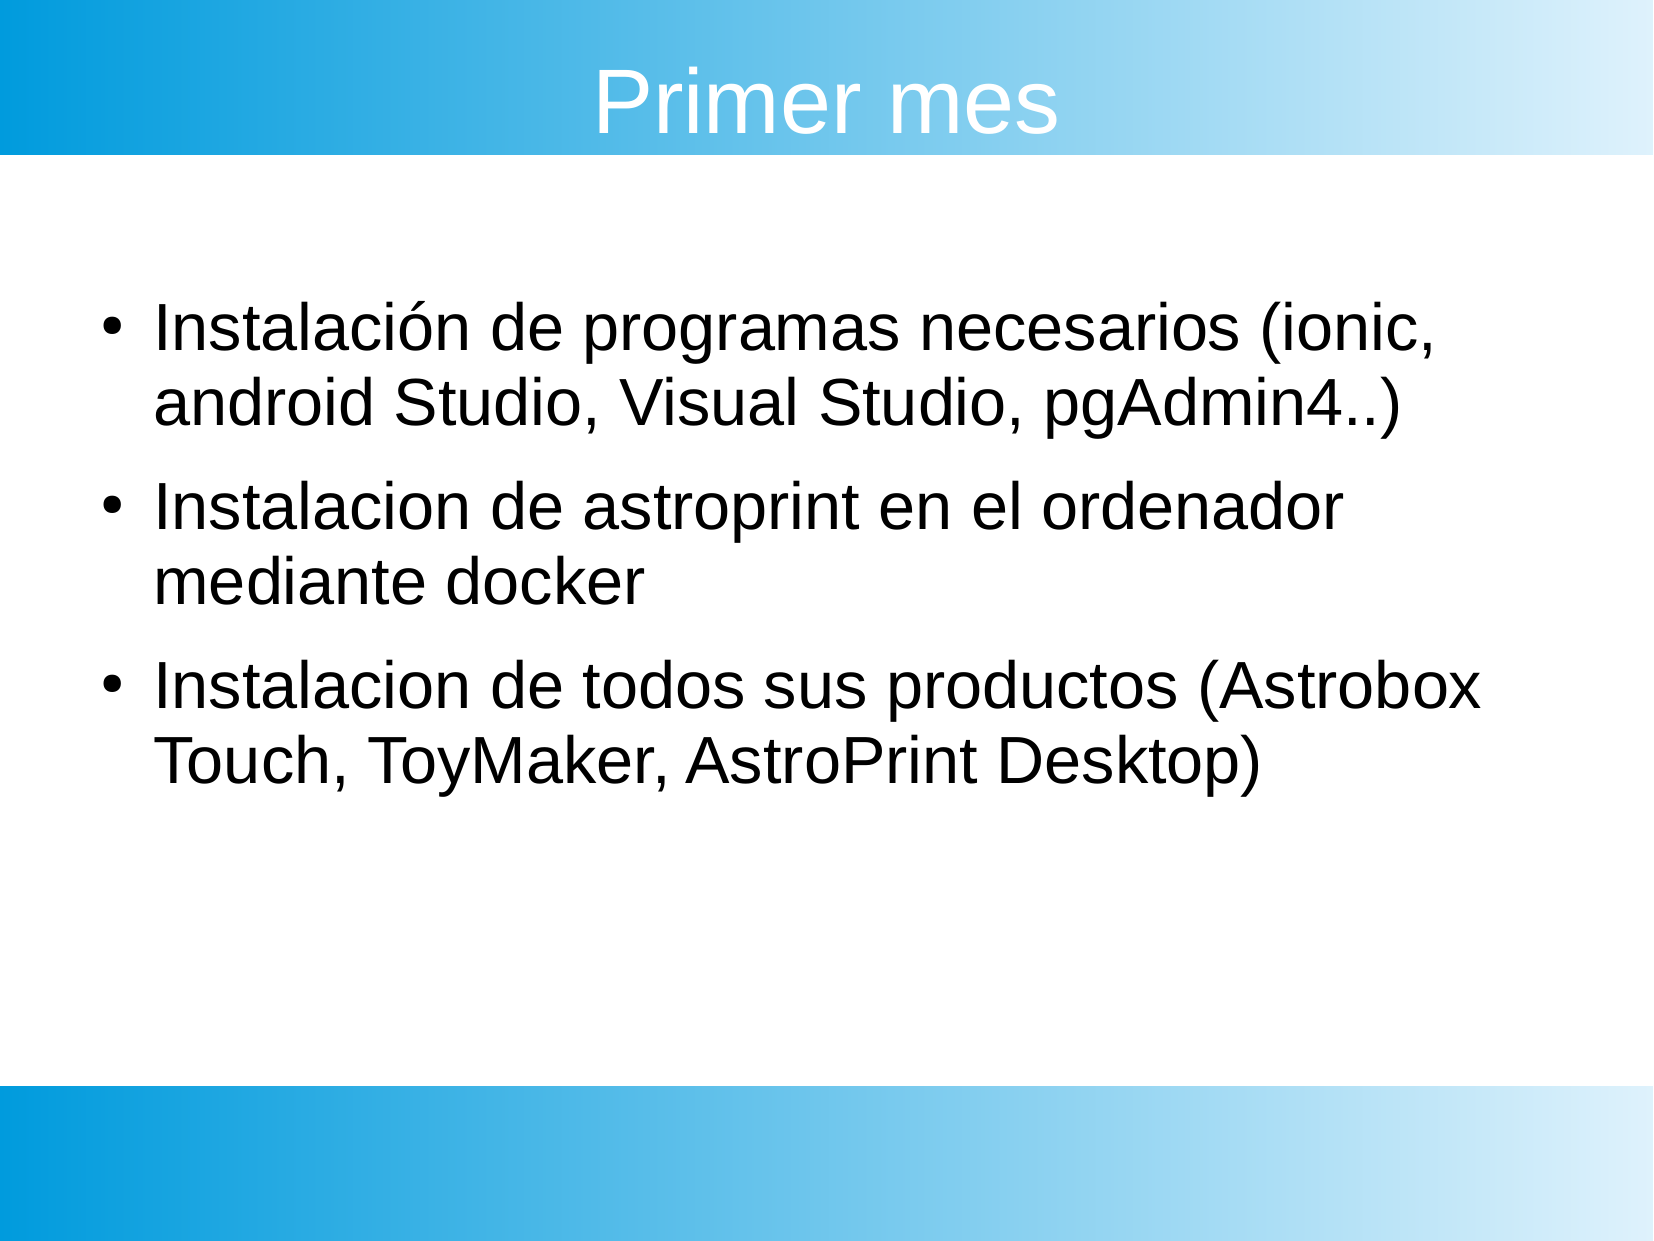

# Primer mes
Instalación de programas necesarios (ionic, android Studio, Visual Studio, pgAdmin4..)
Instalacion de astroprint en el ordenador mediante docker
Instalacion de todos sus productos (Astrobox Touch, ToyMaker, AstroPrint Desktop)